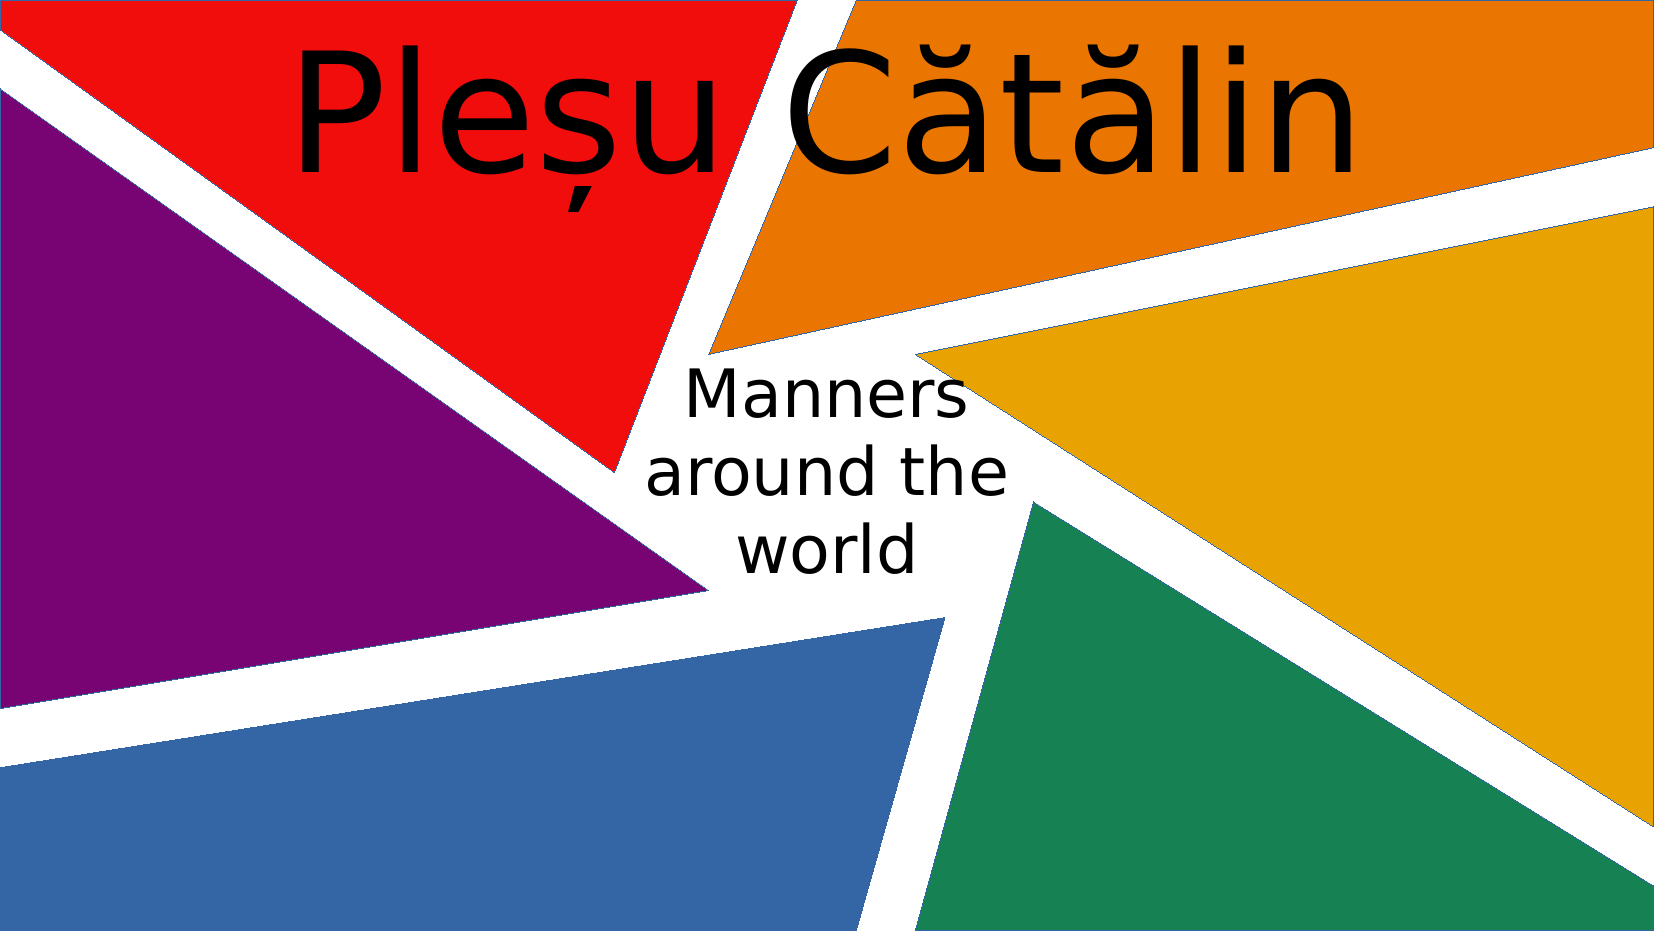

# Pleșu Cătălin
Manners around the world